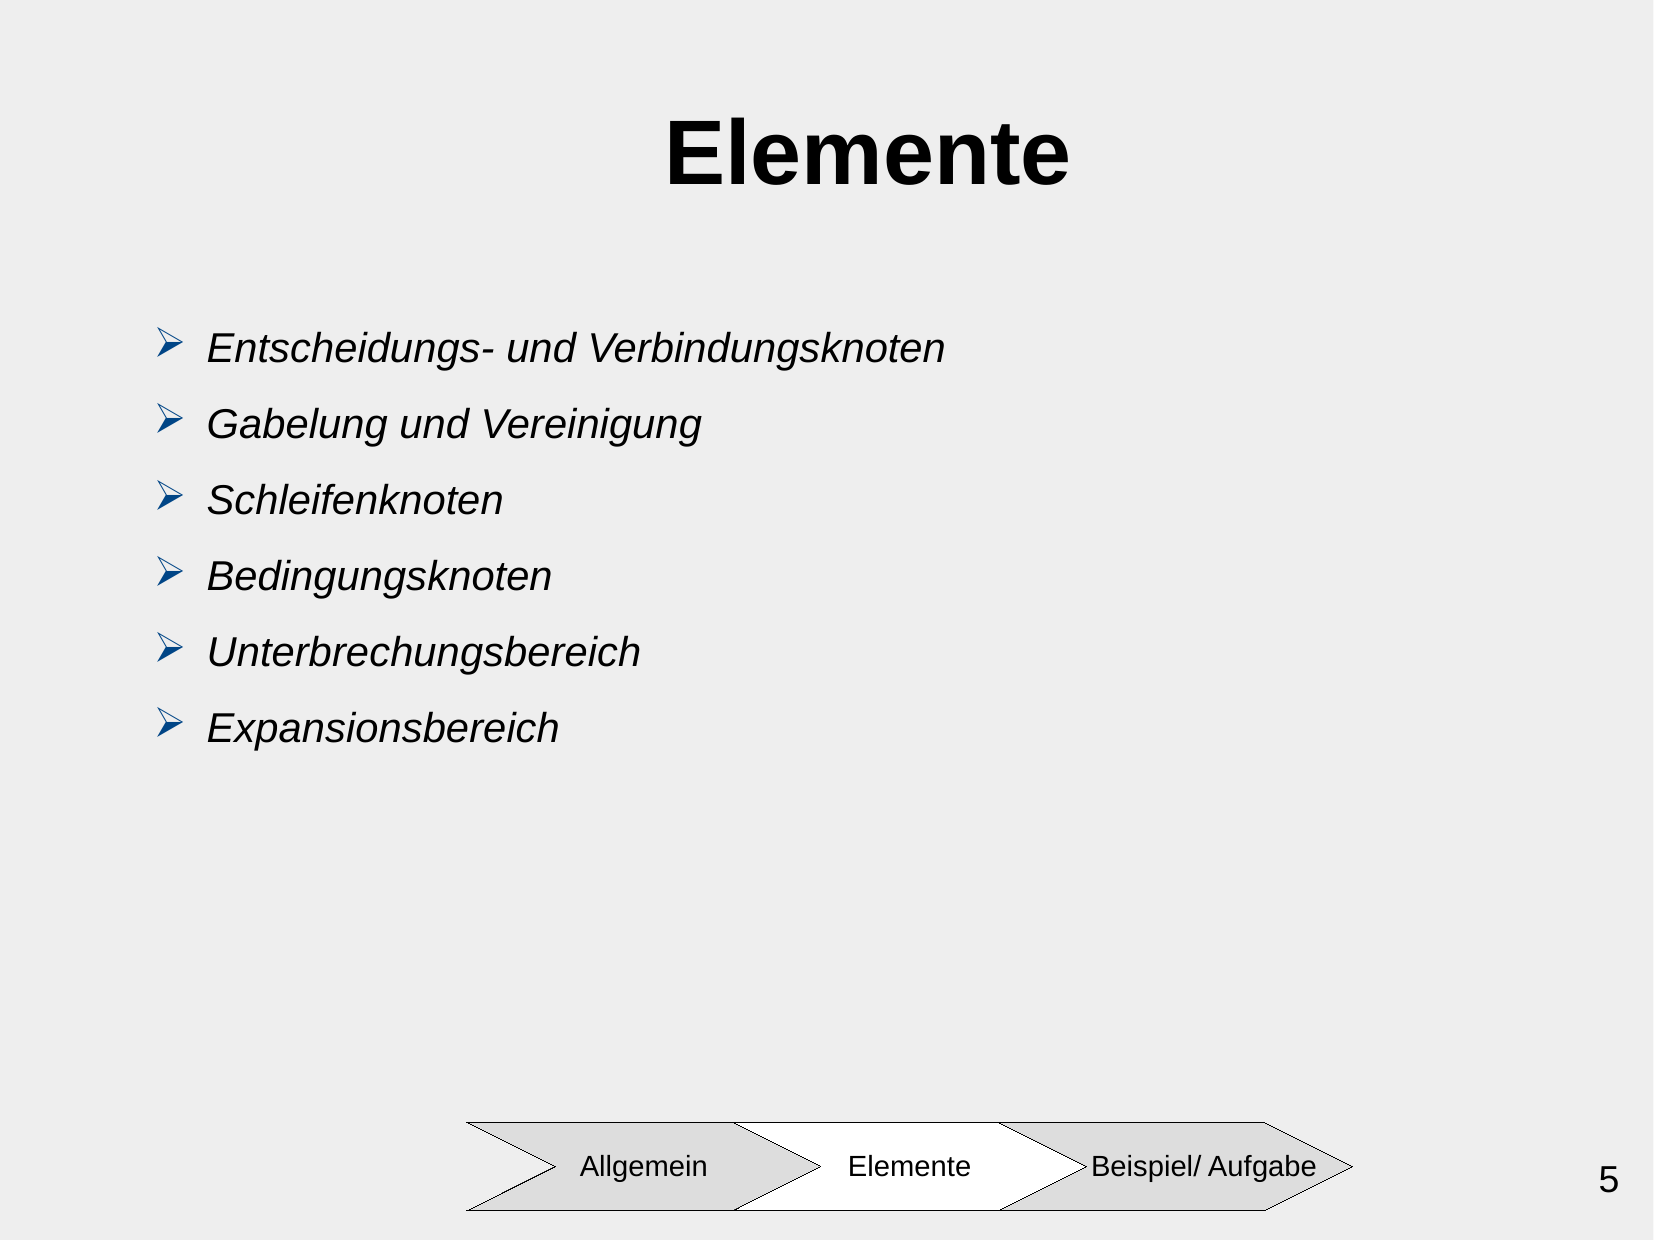

# Elemente
Entscheidungs- und Verbindungsknoten
Gabelung und Vereinigung
Schleifenknoten
Bedingungsknoten
Unterbrechungsbereich
Expansionsbereich
Allgemein
Allgemein
Elemente
 Beispiel/ Aufgabe
Elemente
 Beispiel/ Aufgabe